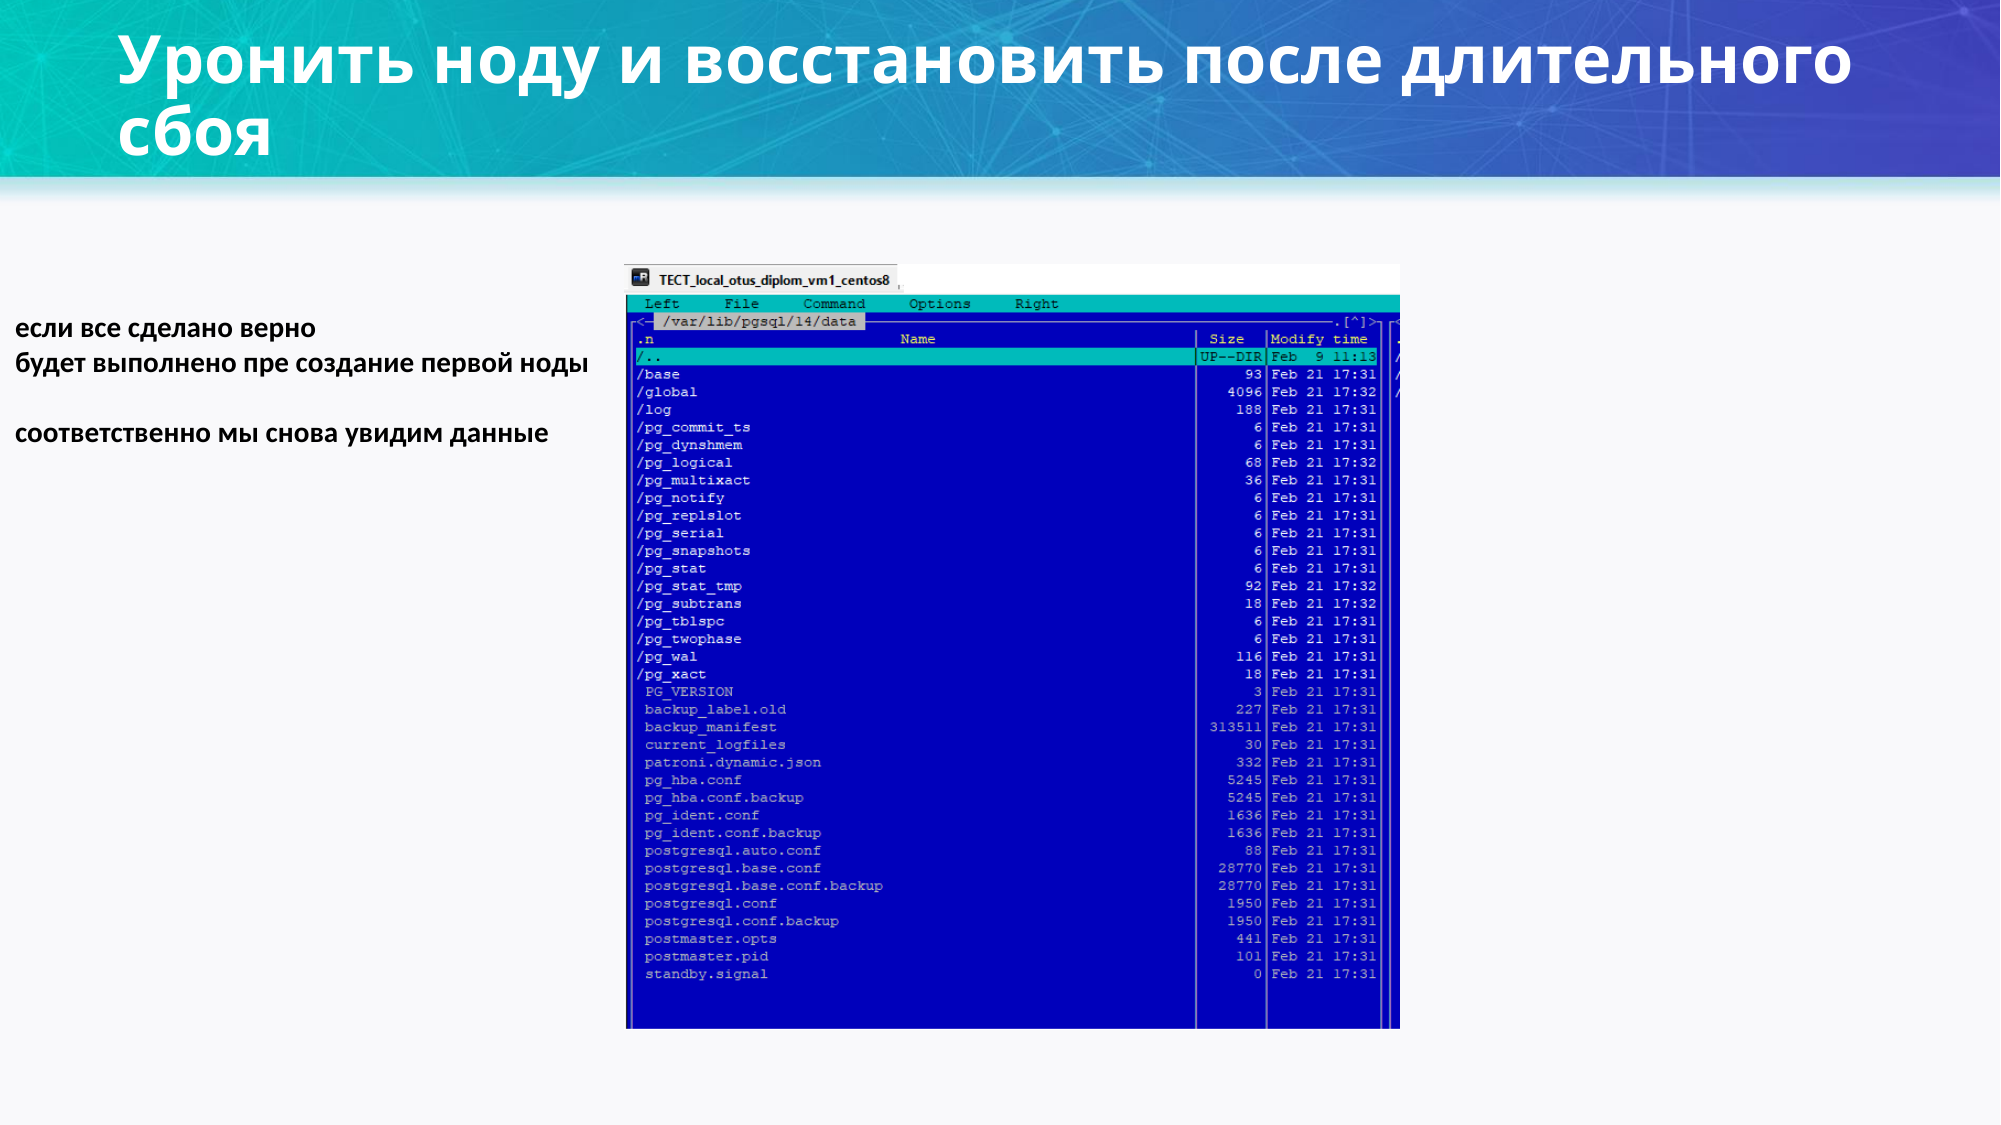

Уронить ноду и восстановить после длительного сбоя
если все сделано верно
будет выполнено пре создание первой ноды
соответственно мы снова увидим данные